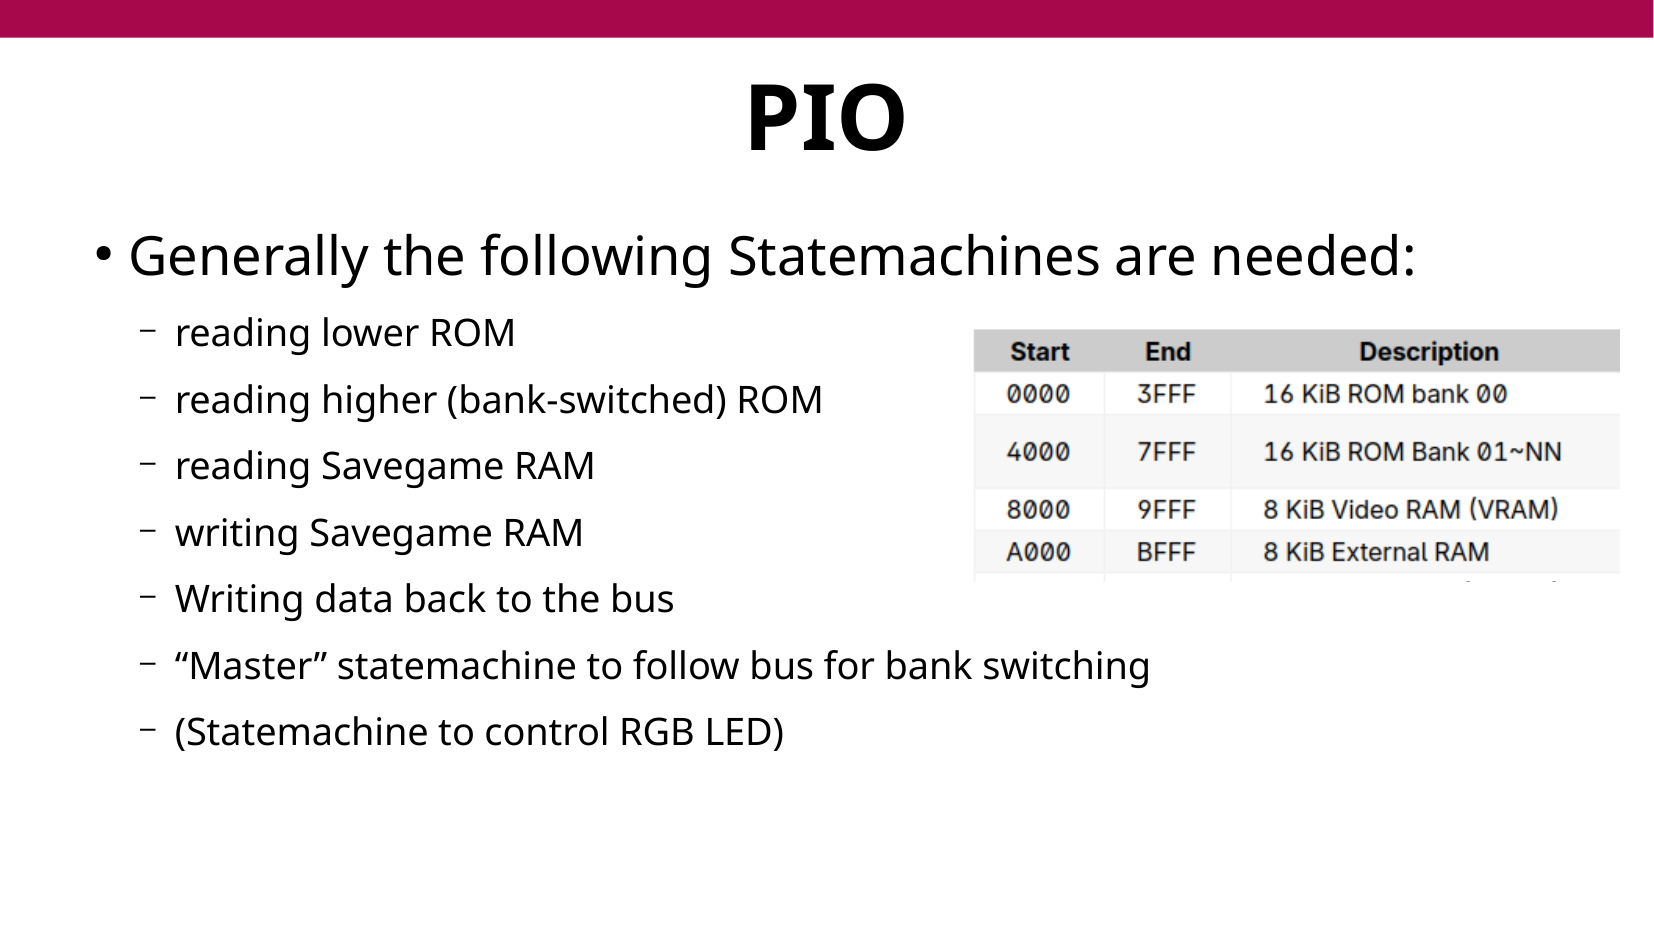

# PIO
Generally the following Statemachines are needed:
reading lower ROM
reading higher (bank-switched) ROM
reading Savegame RAM
writing Savegame RAM
Writing data back to the bus
“Master” statemachine to follow bus for bank switching
(Statemachine to control RGB LED)